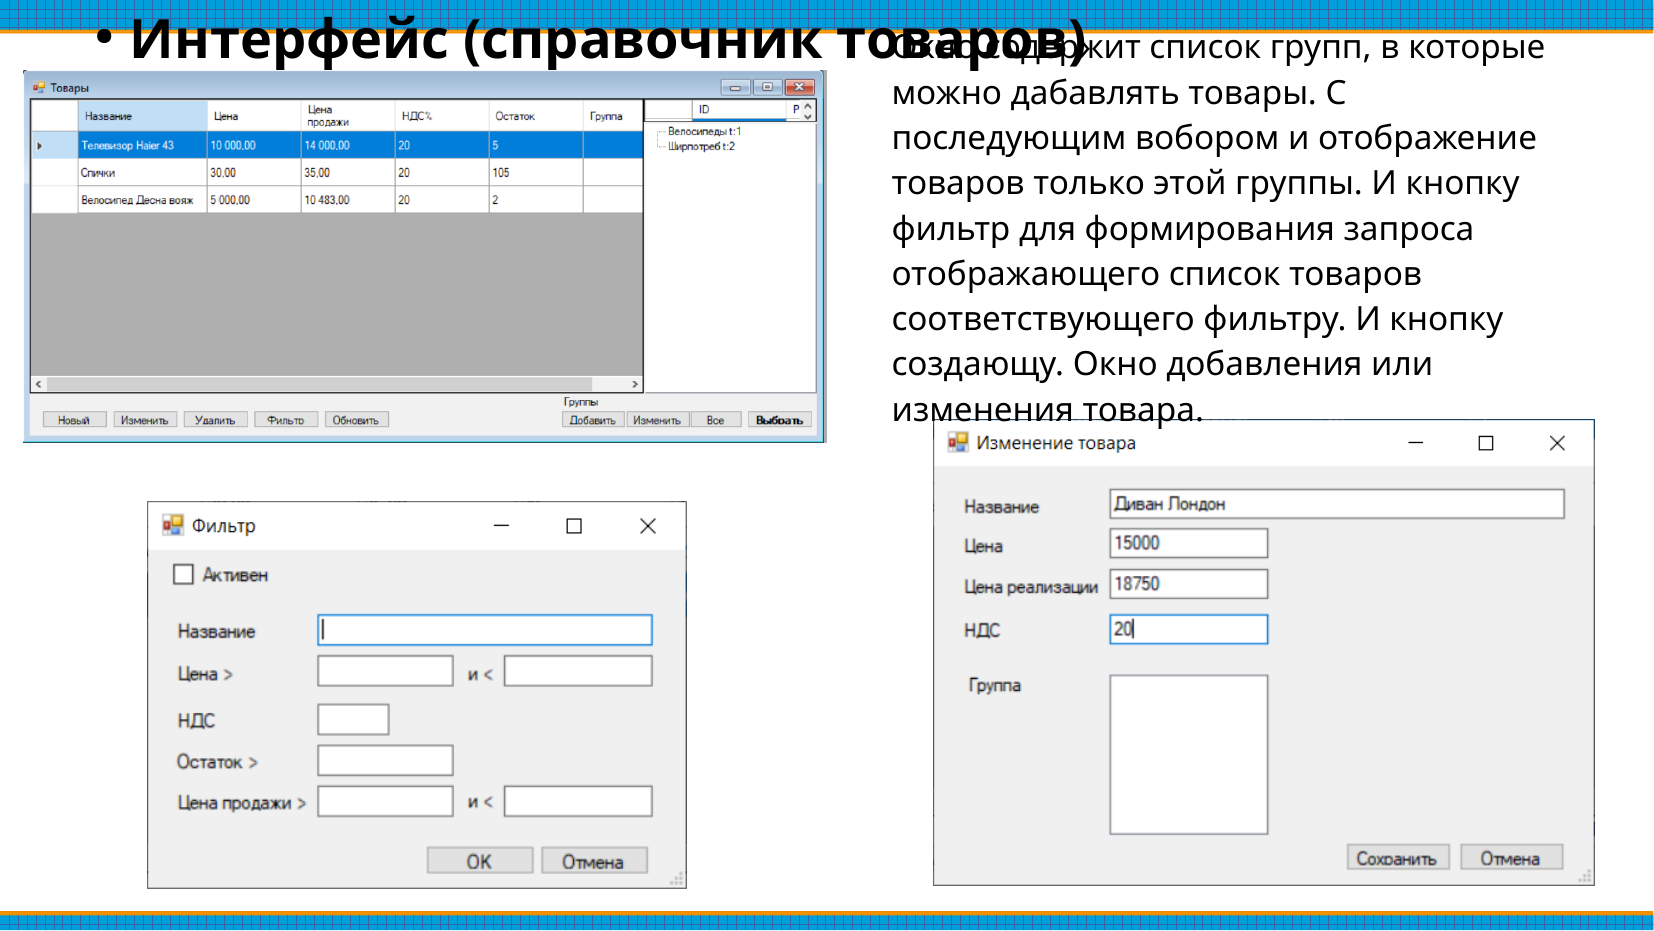

Интерфейс (справочник товаров)
Окно содержит список групп, в которые можно дабавлять товары. С последующим вобором и отображение товаров только этой группы. И кнопку фильтр для формирования запроса отображающего список товаров соответствующего фильтру. И кнопку создающу. Окно добавления или изменения товара.
#